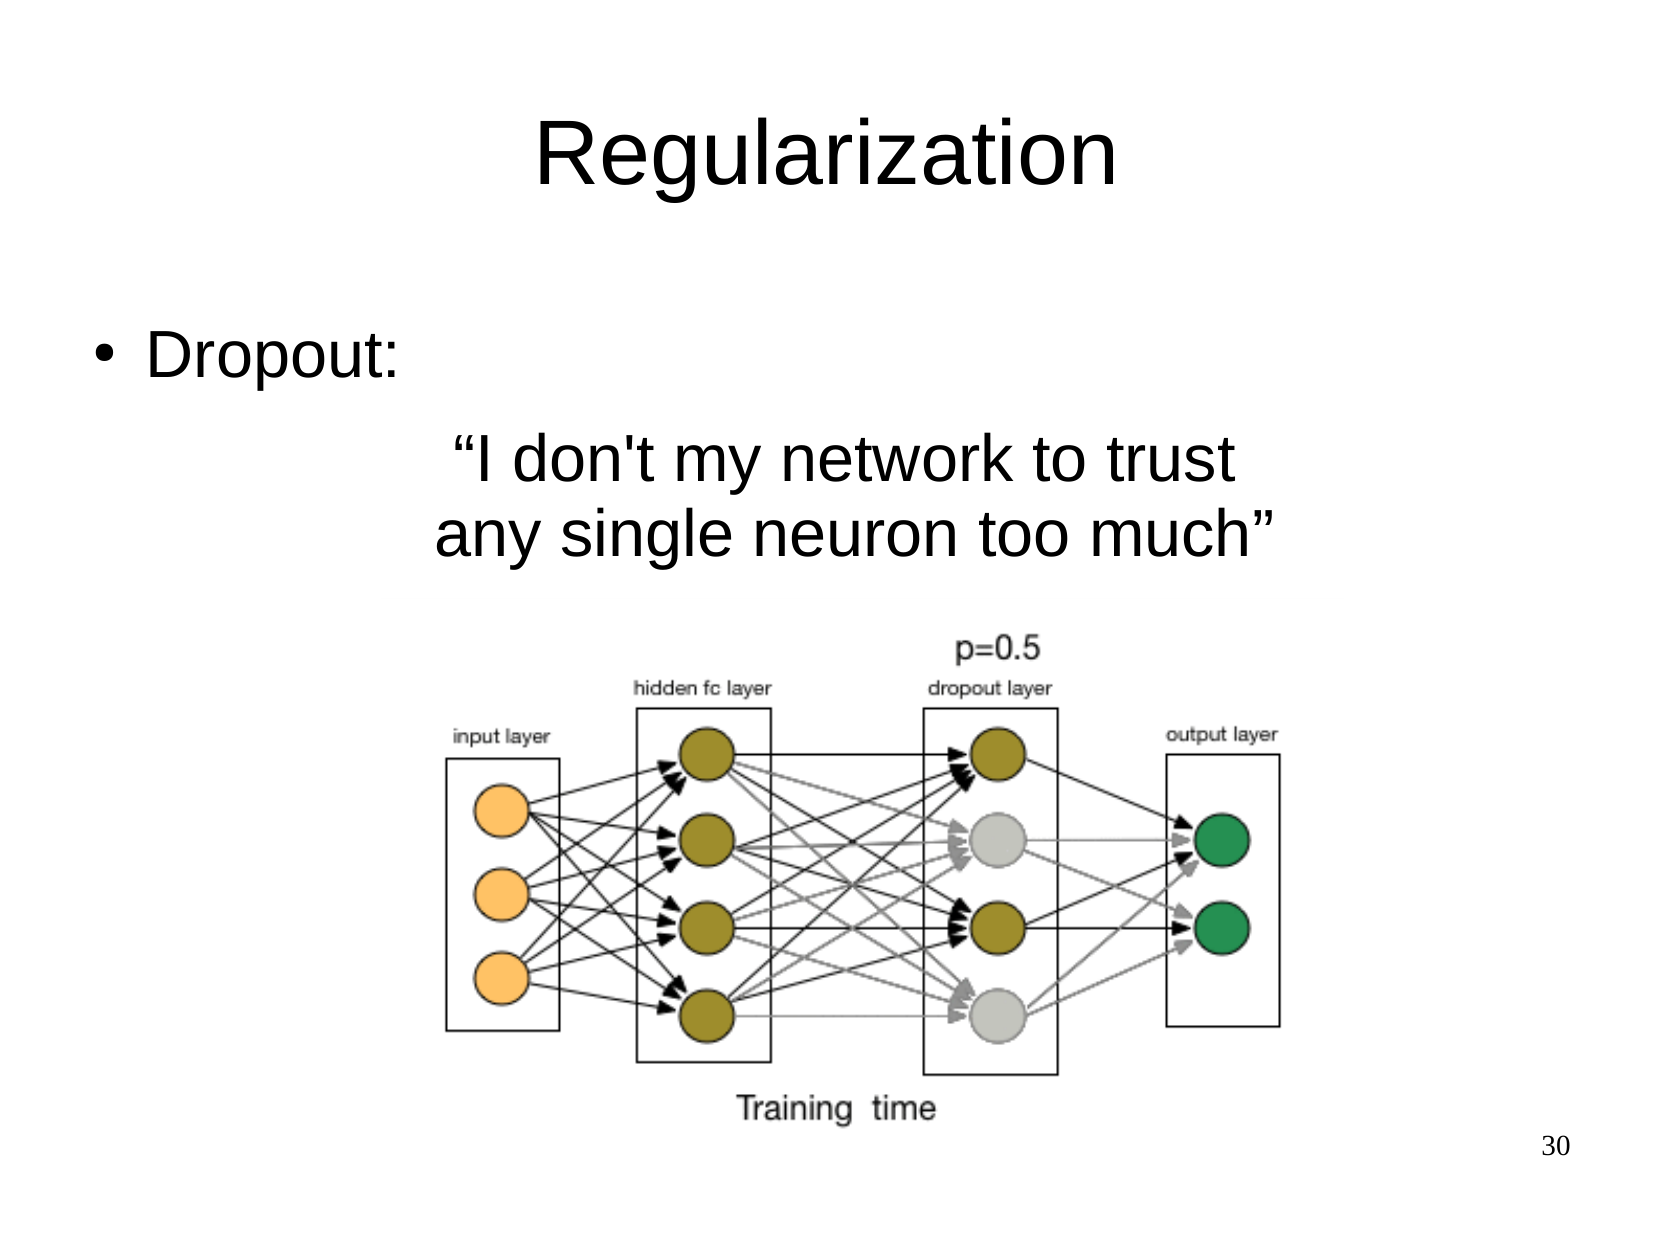

# Regularization
Dropout:
“I don't my network to trust
any single neuron too much”
30